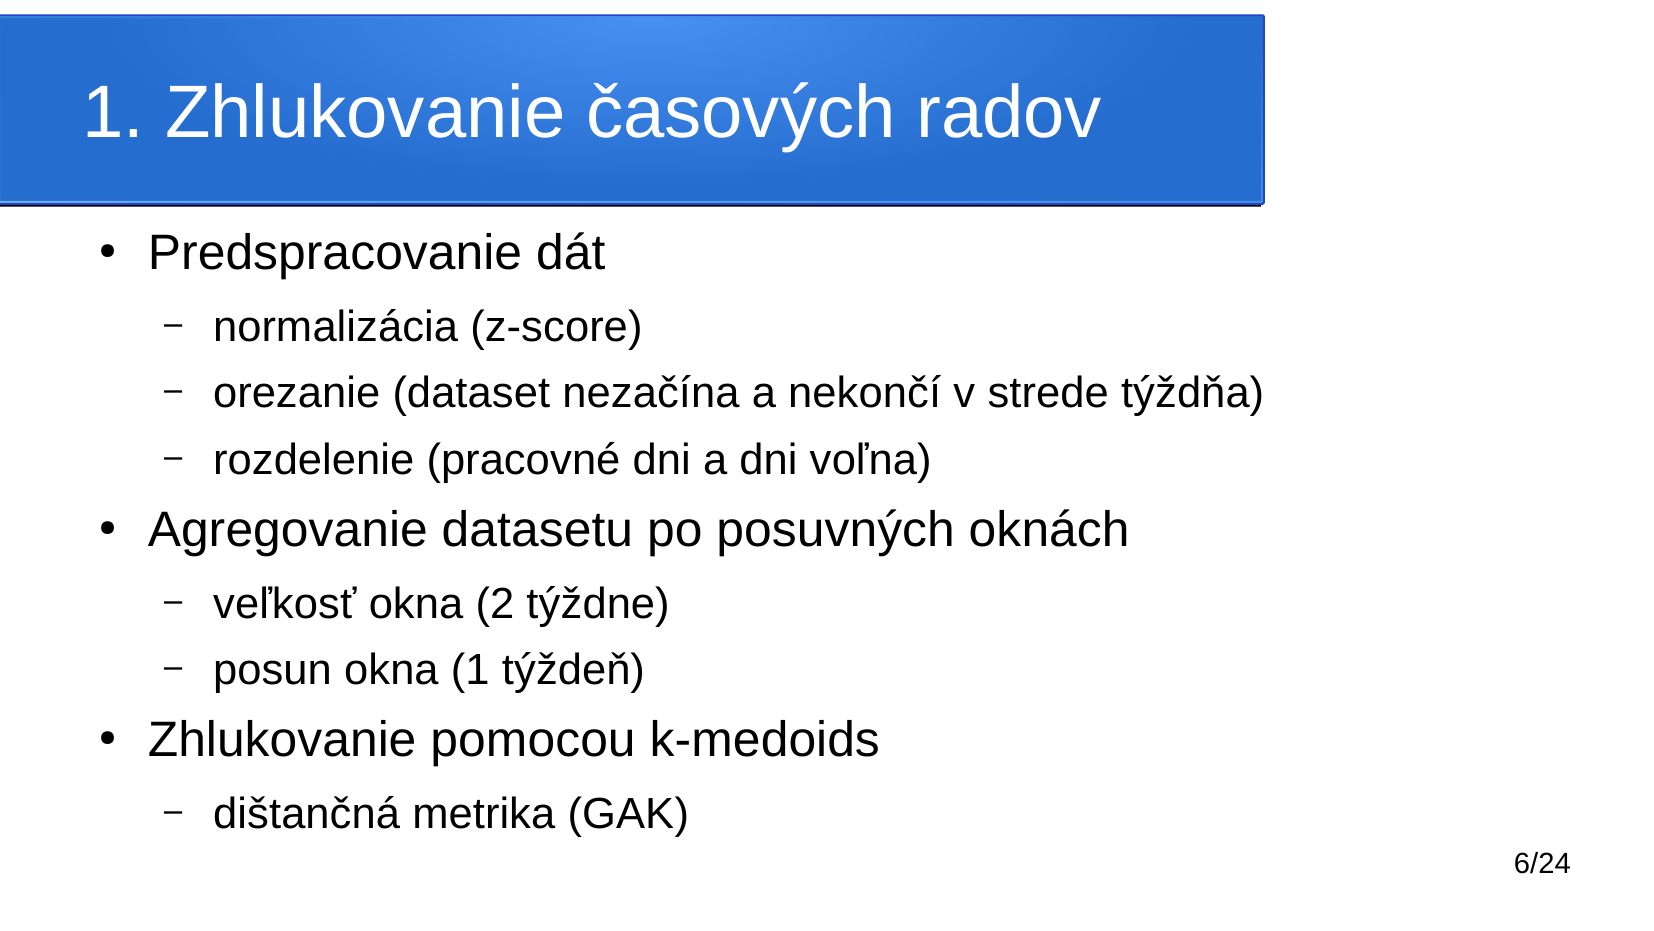

# 1. Zhlukovanie časových radov
Predspracovanie dát
normalizácia (z-score)
orezanie (dataset nezačína a nekončí v strede týždňa)
rozdelenie (pracovné dni a dni voľna)
Agregovanie datasetu po posuvných oknách
veľkosť okna (2 týždne)
posun okna (1 týždeň)
Zhlukovanie pomocou k-medoids
dištančná metrika (GAK)
6